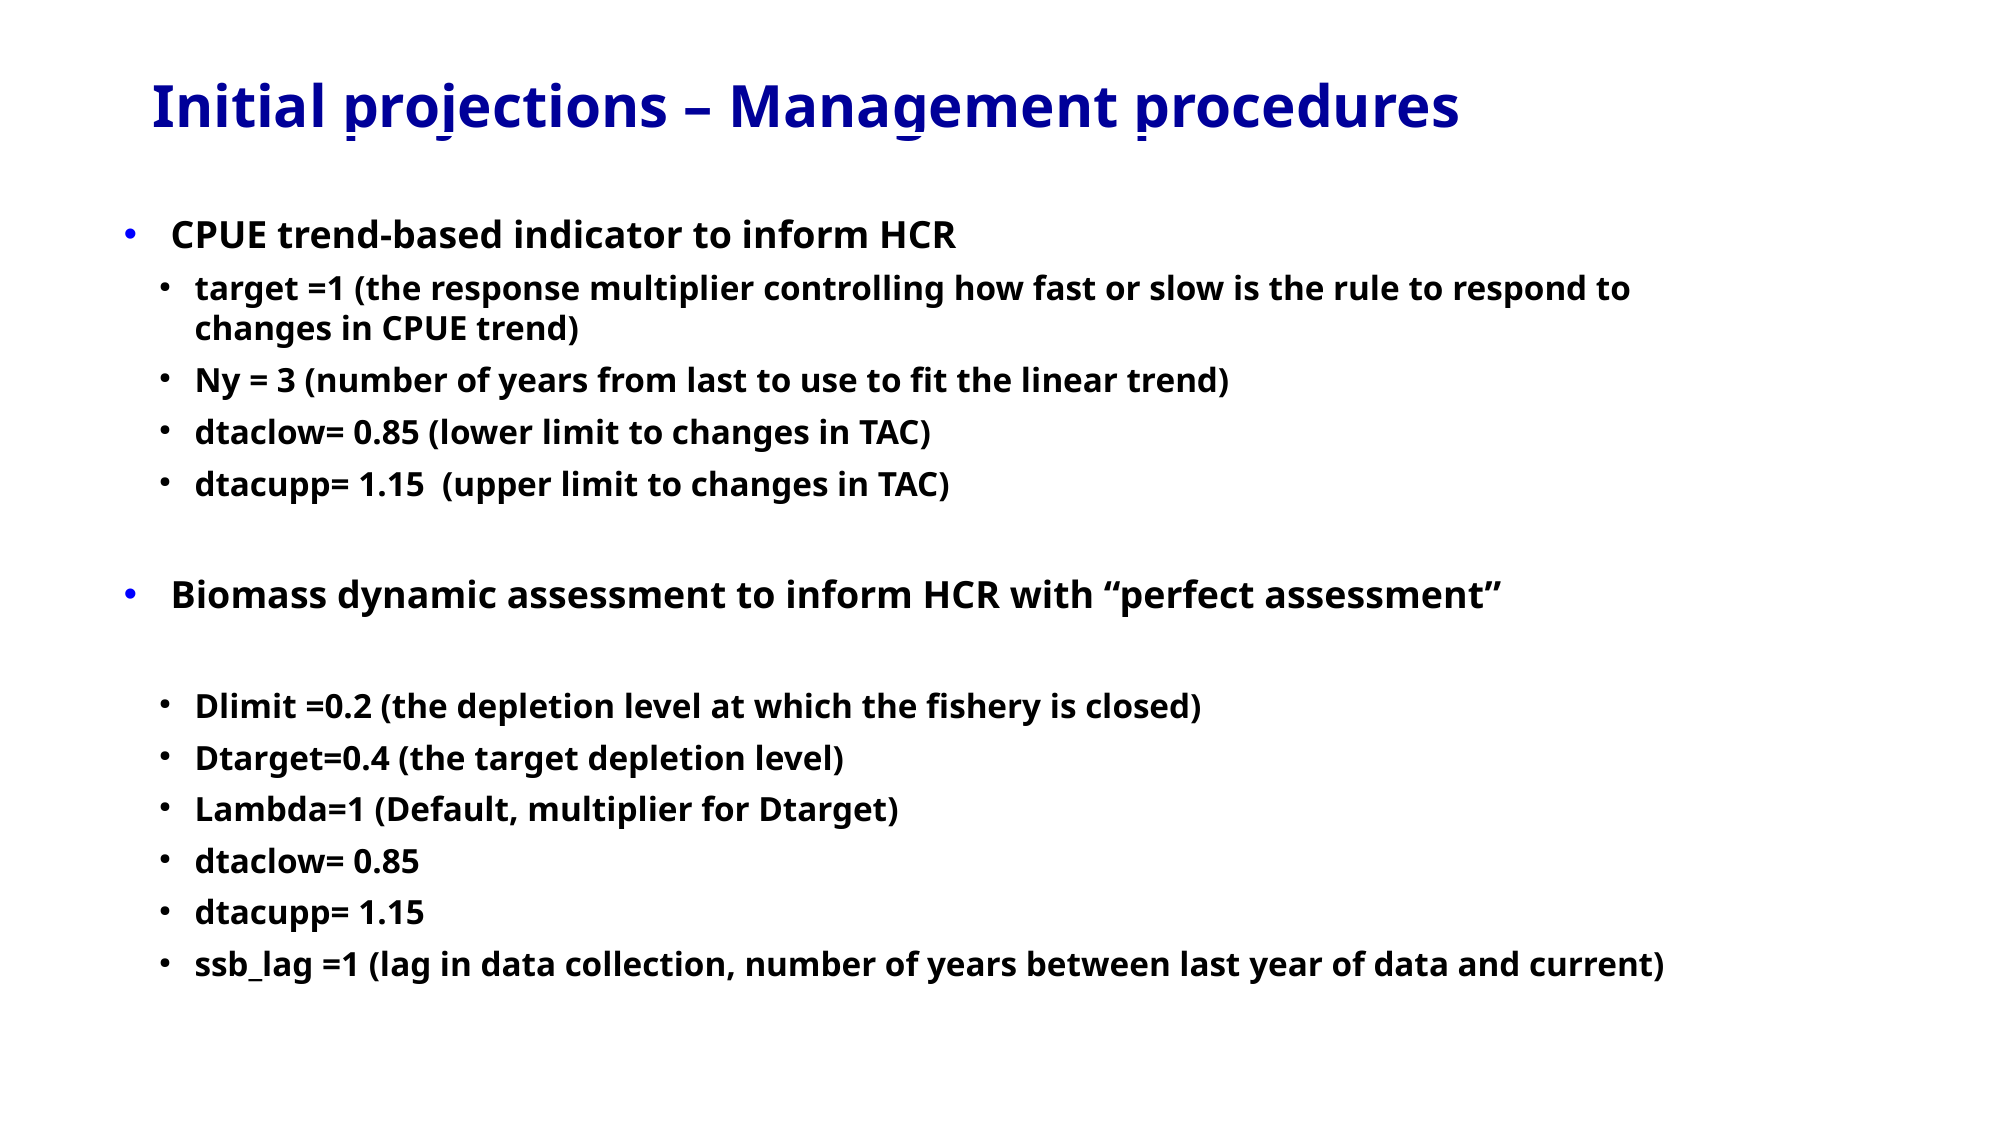

Initial projections – Management procedures
CPUE trend-based indicator to inform HCR
target =1 (the response multiplier controlling how fast or slow is the rule to respond to changes in CPUE trend)
Ny = 3 (number of years from last to use to fit the linear trend)
dtaclow= 0.85 (lower limit to changes in TAC)
dtacupp= 1.15 (upper limit to changes in TAC)
Biomass dynamic assessment to inform HCR with “perfect assessment”
Dlimit =0.2 (the depletion level at which the fishery is closed)
Dtarget=0.4 (the target depletion level)
Lambda=1 (Default, multiplier for Dtarget)
dtaclow= 0.85
dtacupp= 1.15
ssb_lag =1 (lag in data collection, number of years between last year of data and current)